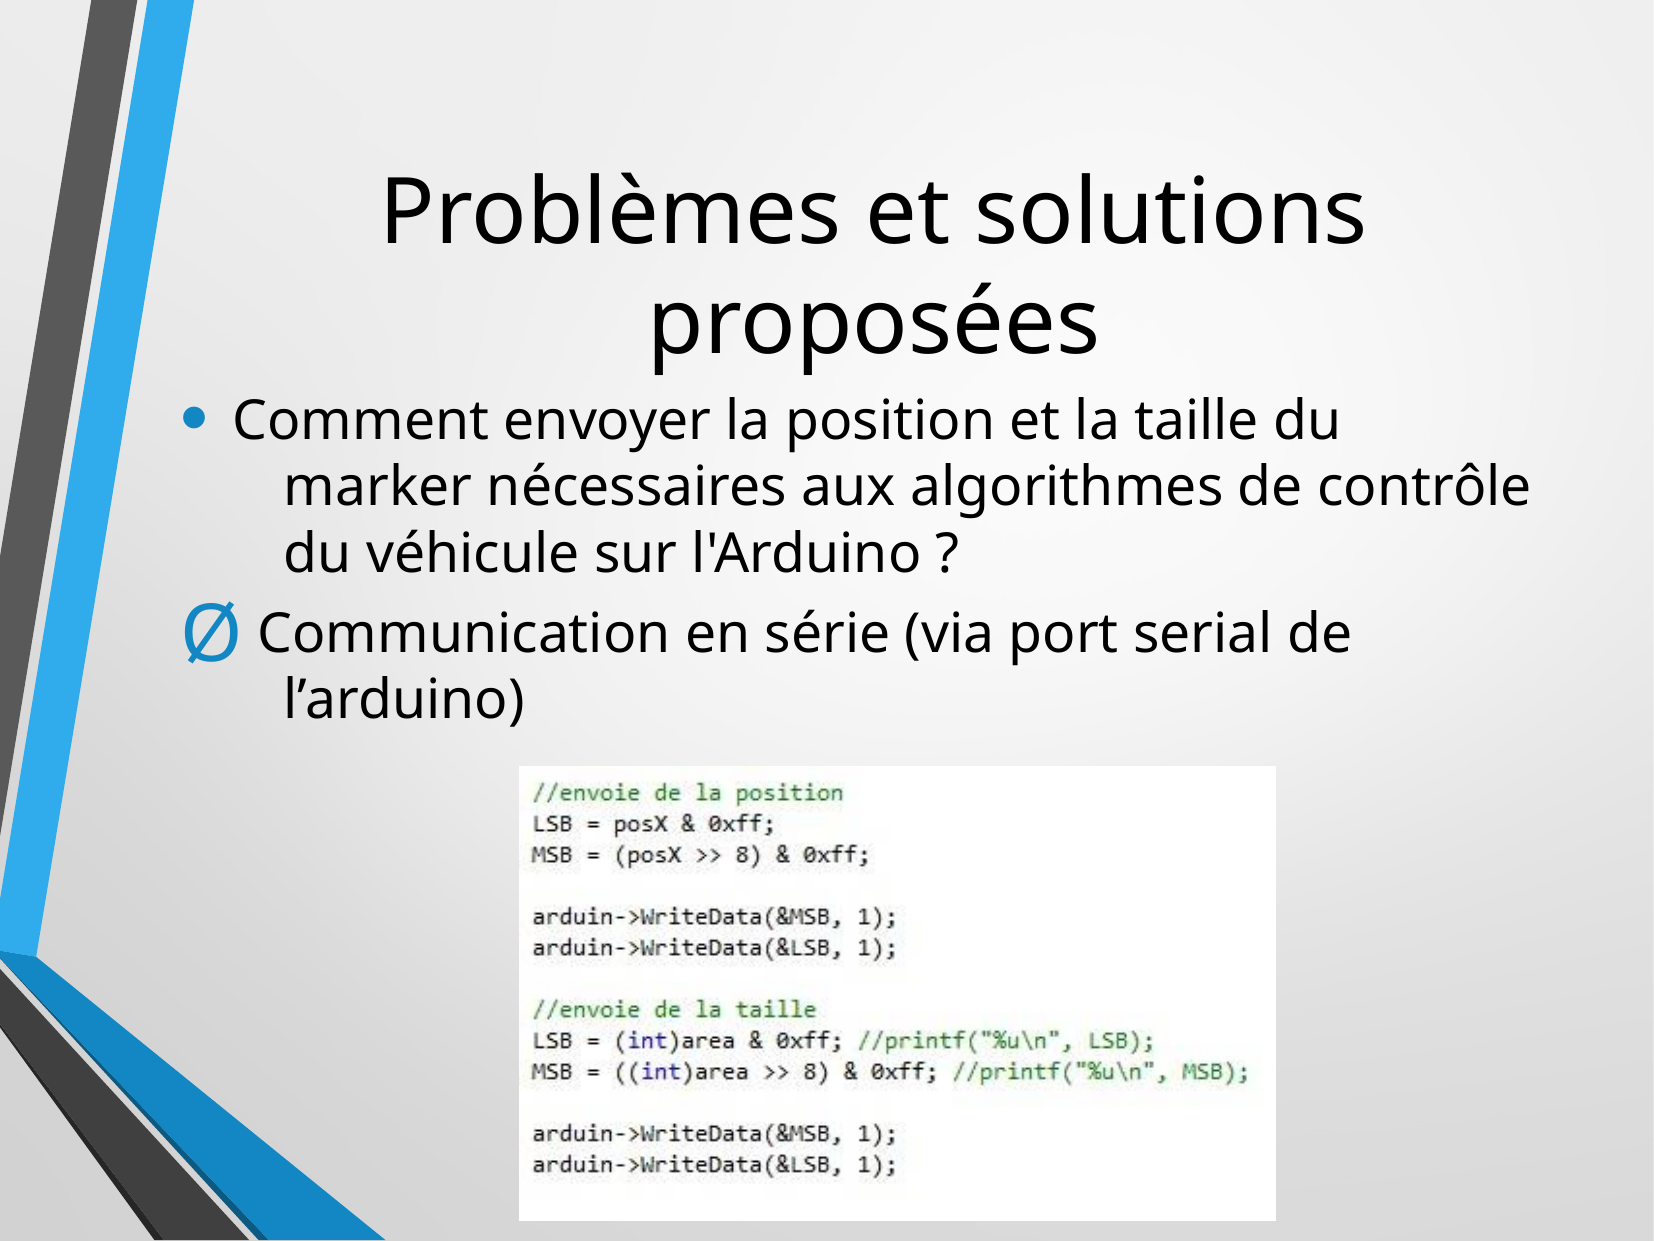

# Problèmes et solutions proposées
Comment envoyer la position et la taille du marker nécessaires aux algorithmes de contrôle du véhicule sur l'Arduino ?
 Communication en série (via port serial de l’arduino)